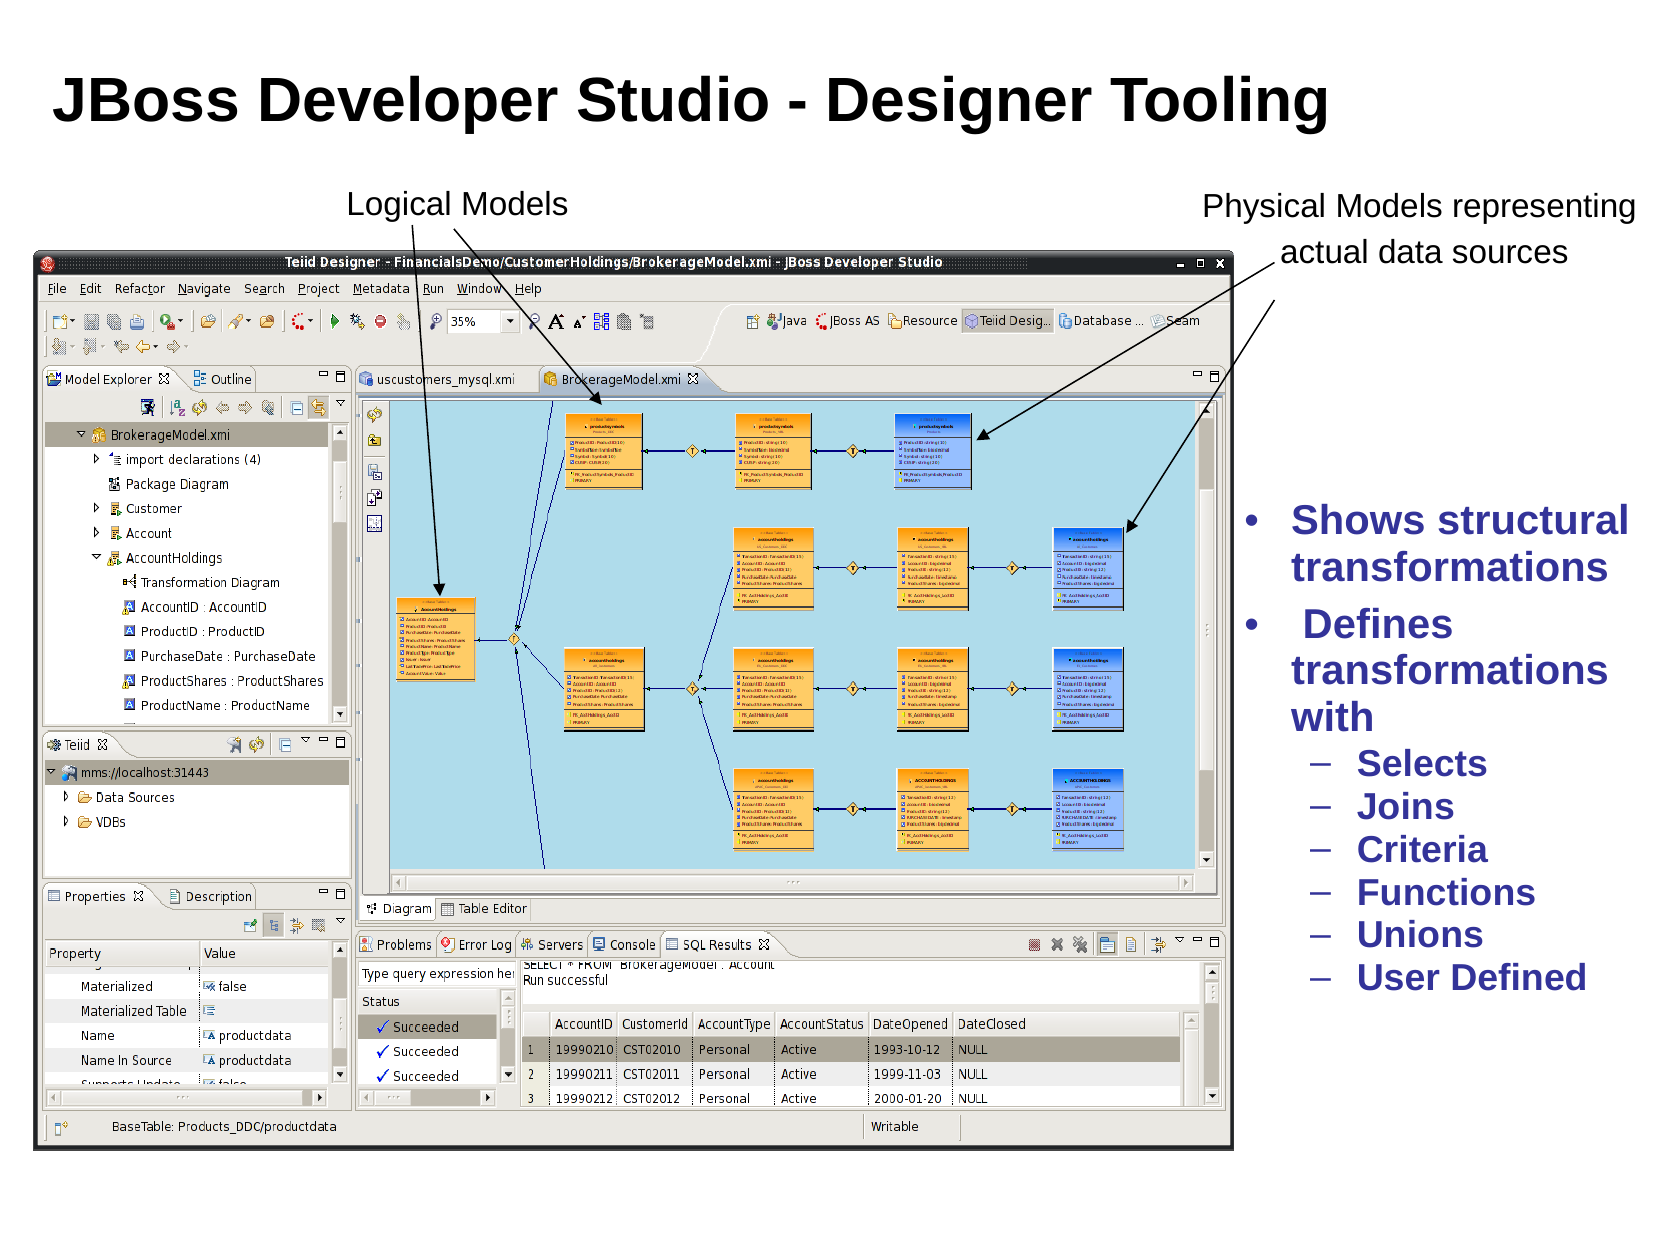

# JBoss Developer Studio - Designer Tooling
Logical Models
Physical Models representing
actual data sources
Shows structural transformations
 Defines transformations with
Selects
Joins
Criteria
Functions
Unions
User Defined